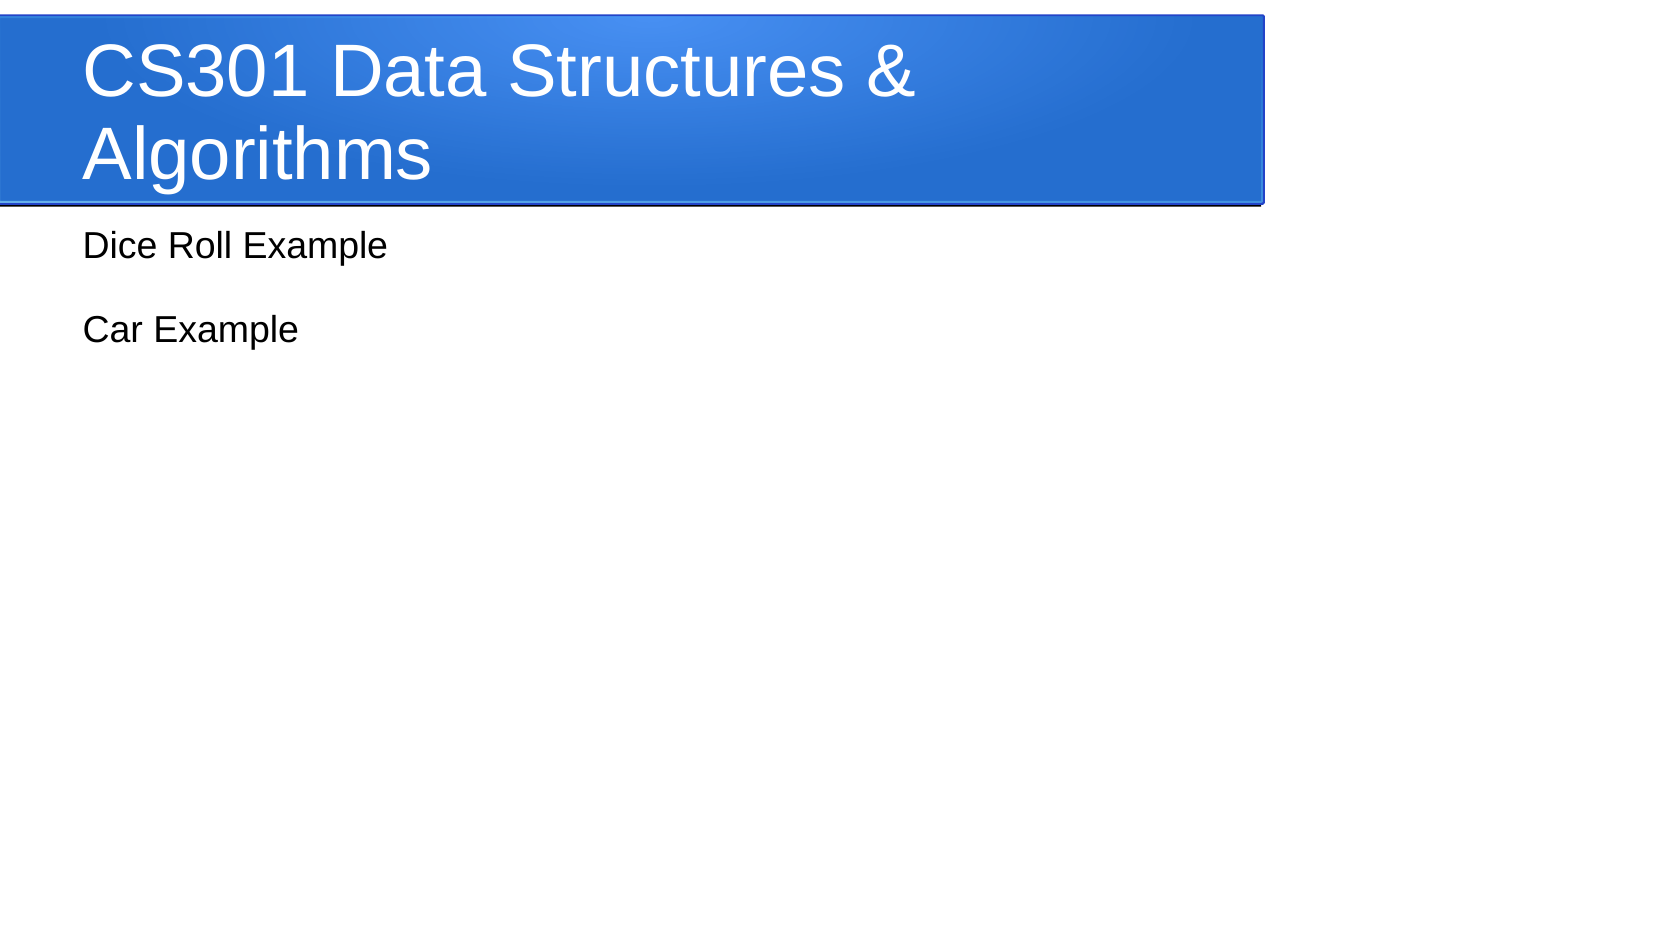

# CS301 Data Structures & Algorithms
Dice Roll Example
Car Example